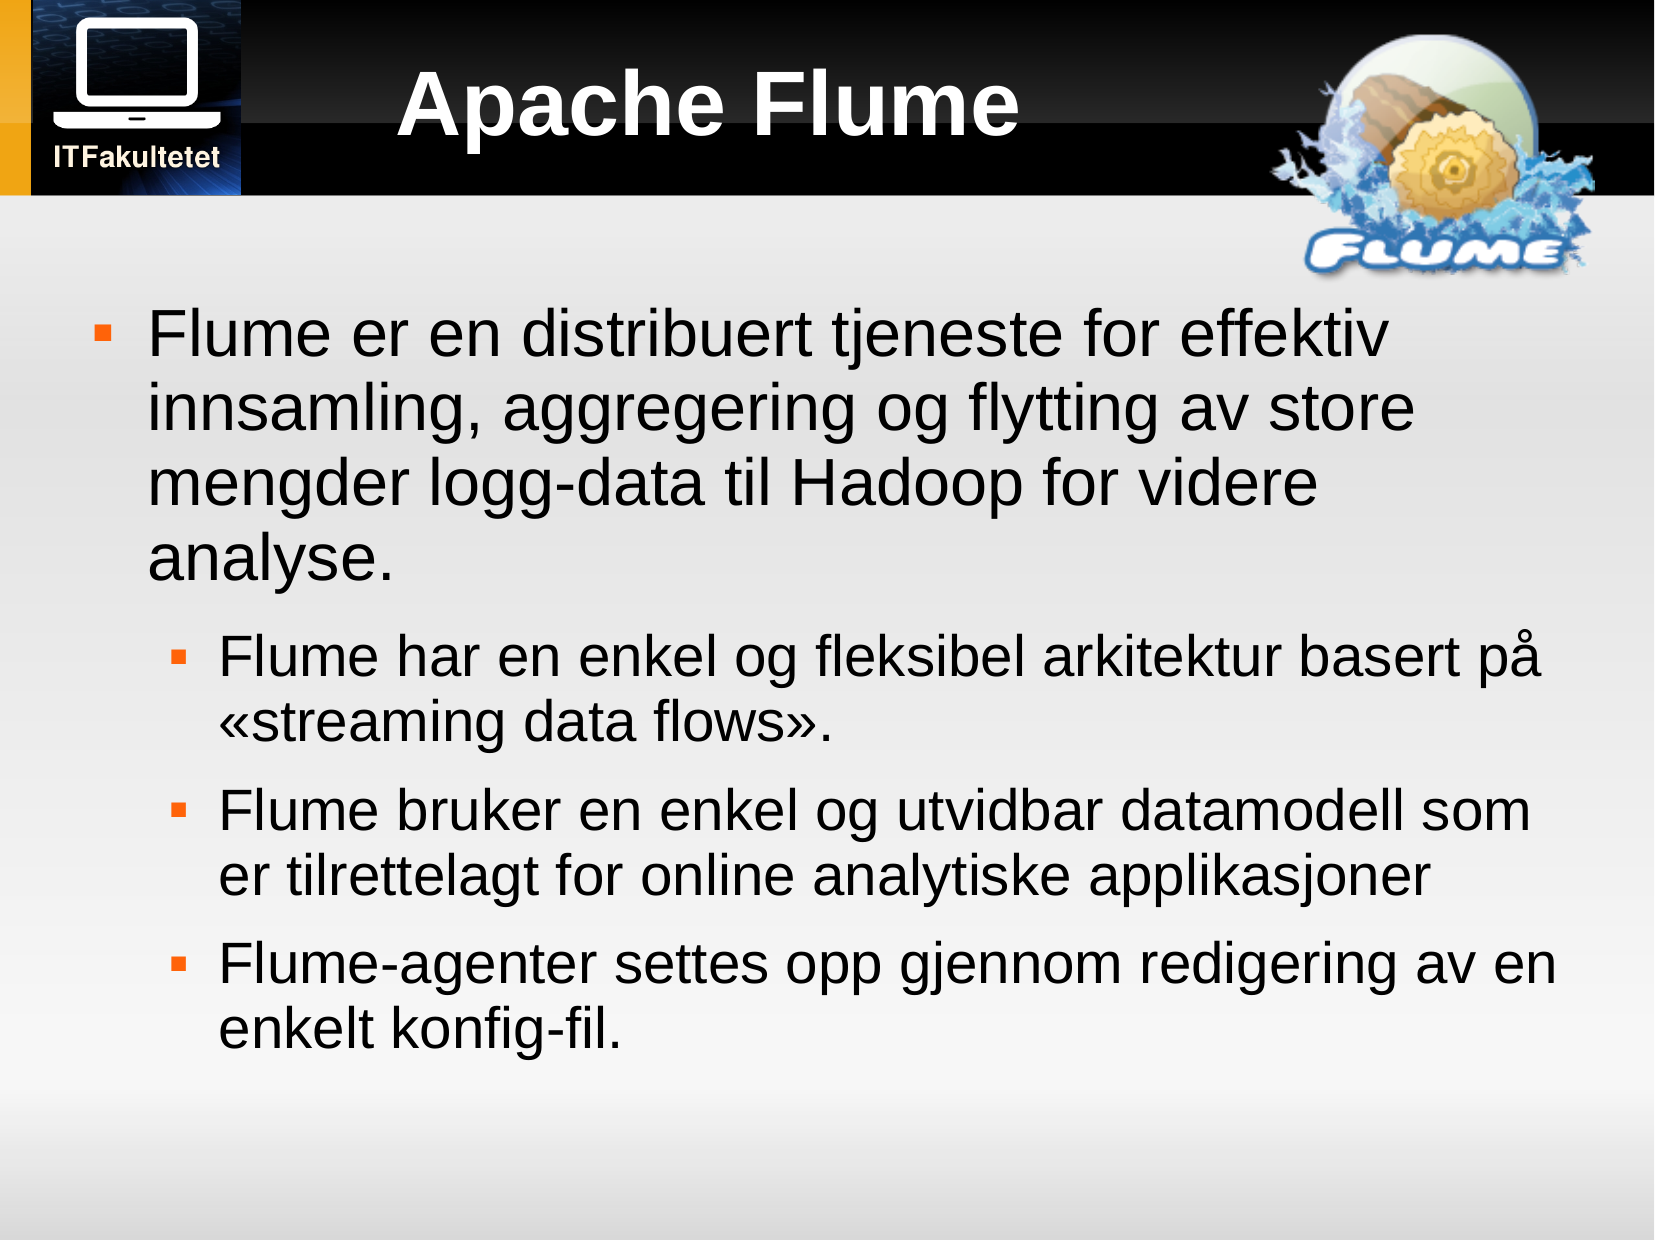

Apache Flume
Flume er en distribuert tjeneste for effektiv

innsamling, aggregering og flytting av store
mengder logg-data til Hadoop for videre
analyse.
Flume har en enkel og fleksibel arkitektur basert på

«streaming data flows».
Flume bruker en enkel og utvidbar datamodell som

er tilrettelagt for online analytiske applikasjoner
Flume-agenter settes opp gjennom redigering av en

enkelt konfig-fil.